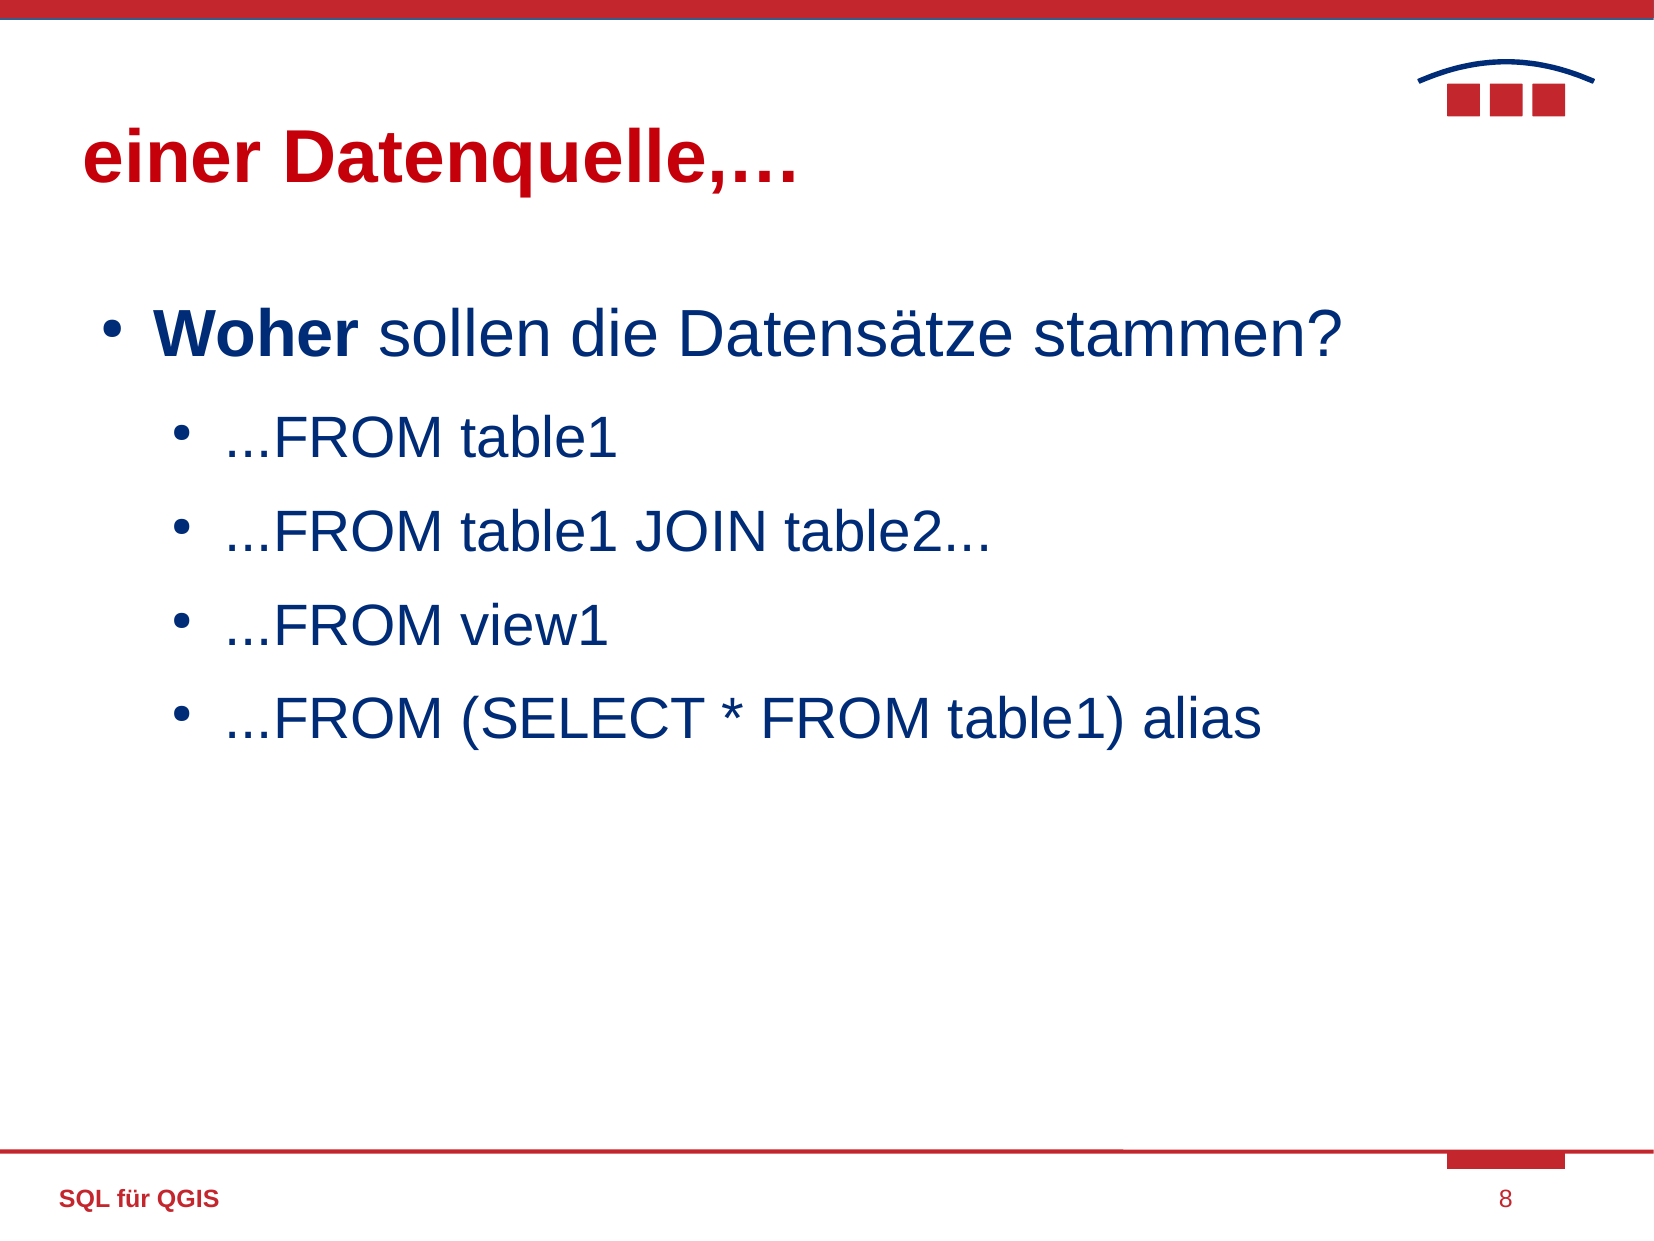

# einer Datenquelle,…
Woher sollen die Datensätze stammen?
...FROM table1
...FROM table1 JOIN table2...
...FROM view1
...FROM (SELECT * FROM table1) alias